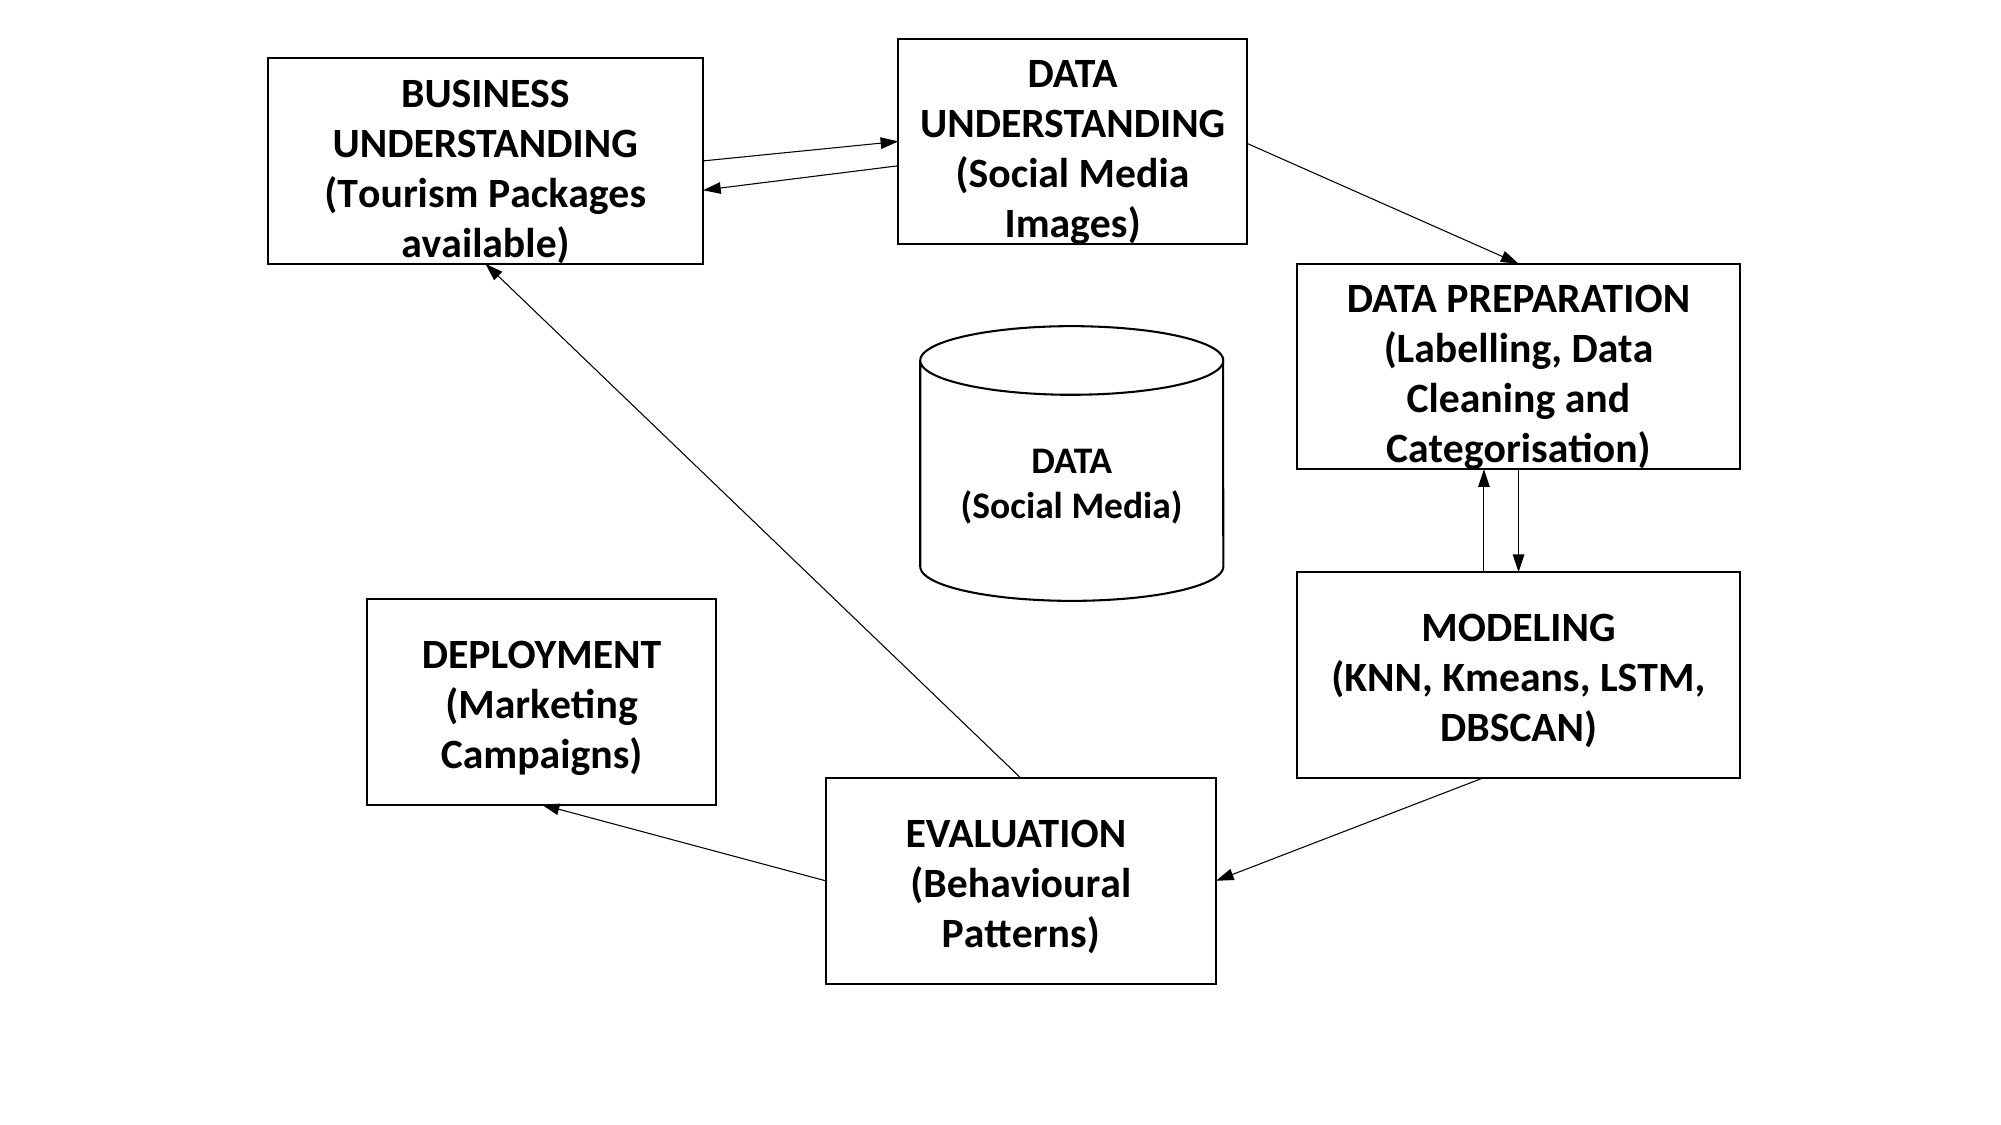

DATA UNDERSTANDING
(Social Media Images)
BUSINESS UNDERSTANDING
(Tourism Packages available)
DATA PREPARATION
(Labelling, Data Cleaning and Categorisation)
DATA
(Social Media)
MODELING
(KNN, Kmeans, LSTM, DBSCAN)
DEPLOYMENT
(Marketing Campaigns)
EVALUATION
(Behavioural Patterns)